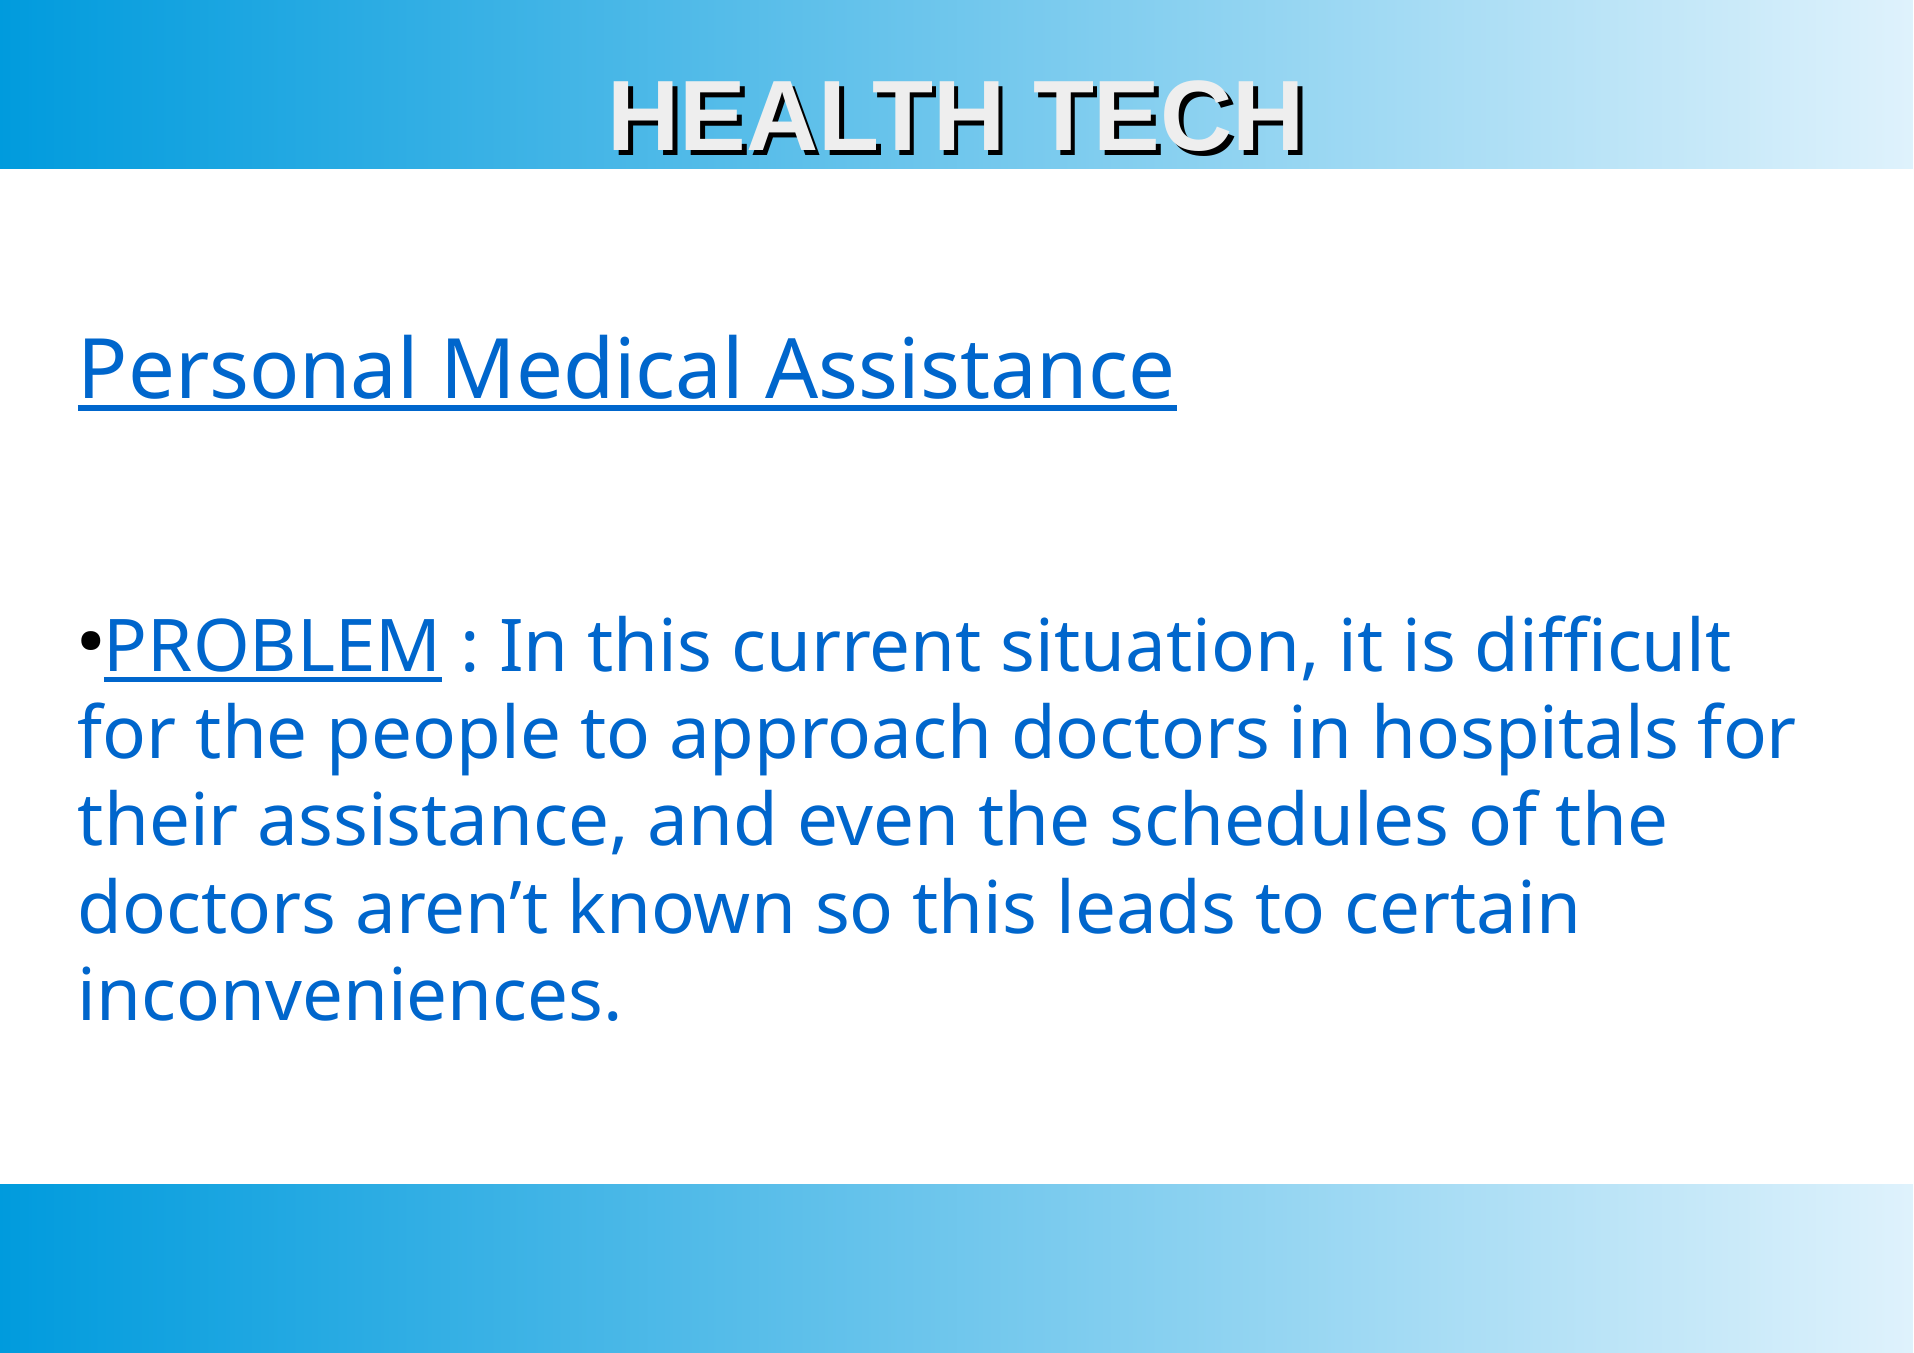

# HEALTH TECH
Personal Medical Assistance
PROBLEM : In this current situation, it is difficult for the people to approach doctors in hospitals for their assistance, and even the schedules of the doctors aren’t known so this leads to certain inconveniences.